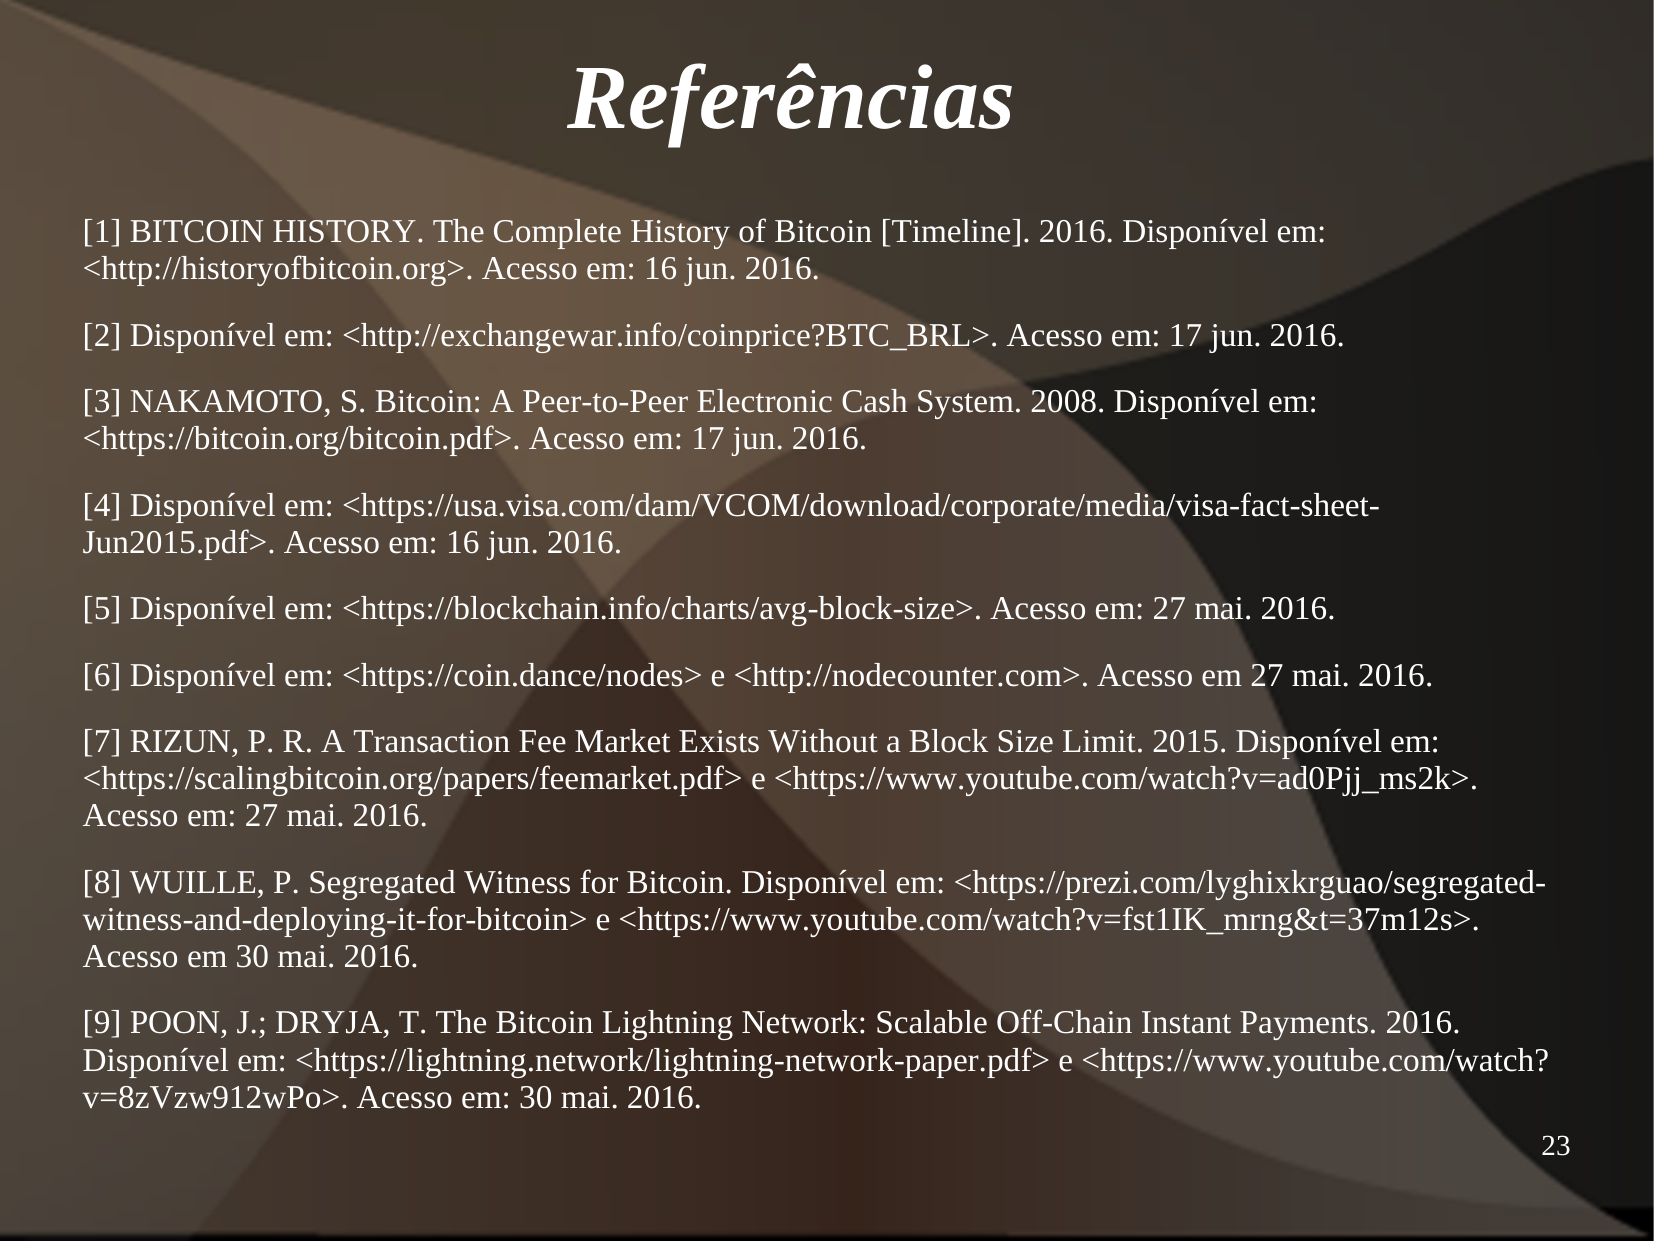

# Referências
[1] BITCOIN HISTORY. The Complete History of Bitcoin [Timeline]. 2016. Disponível em: <http://historyofbitcoin.org>. Acesso em: 16 jun. 2016.
[2] Disponível em: <http://exchangewar.info/coinprice?BTC_BRL>. Acesso em: 17 jun. 2016.
[3] NAKAMOTO, S. Bitcoin: A Peer-to-Peer Electronic Cash System. 2008. Disponível em: <https://bitcoin.org/bitcoin.pdf>. Acesso em: 17 jun. 2016.
[4] Disponível em: <https://usa.visa.com/dam/VCOM/download/corporate/media/visa-fact-sheet-Jun2015.pdf>. Acesso em: 16 jun. 2016.
[5] Disponível em: <https://blockchain.info/charts/avg-block-size>. Acesso em: 27 mai. 2016.
[6] Disponível em: <https://coin.dance/nodes> e <http://nodecounter.com>. Acesso em 27 mai. 2016.
[7] RIZUN, P. R. A Transaction Fee Market Exists Without a Block Size Limit. 2015. Disponível em: <https://scalingbitcoin.org/papers/feemarket.pdf> e <https://www.youtube.com/watch?v=ad0Pjj_ms2k>. Acesso em: 27 mai. 2016.
[8] WUILLE, P. Segregated Witness for Bitcoin. Disponível em: <https://prezi.com/lyghixkrguao/segregated-witness-and-deploying-it-for-bitcoin> e <https://www.youtube.com/watch?v=fst1IK_mrng&t=37m12s>. Acesso em 30 mai. 2016.
[9] POON, J.; DRYJA, T. The Bitcoin Lightning Network: Scalable Off-Chain Instant Payments. 2016. Disponível em: <https://lightning.network/lightning-network-paper.pdf> e <https://www.youtube.com/watch?v=8zVzw912wPo>. Acesso em: 30 mai. 2016.
23